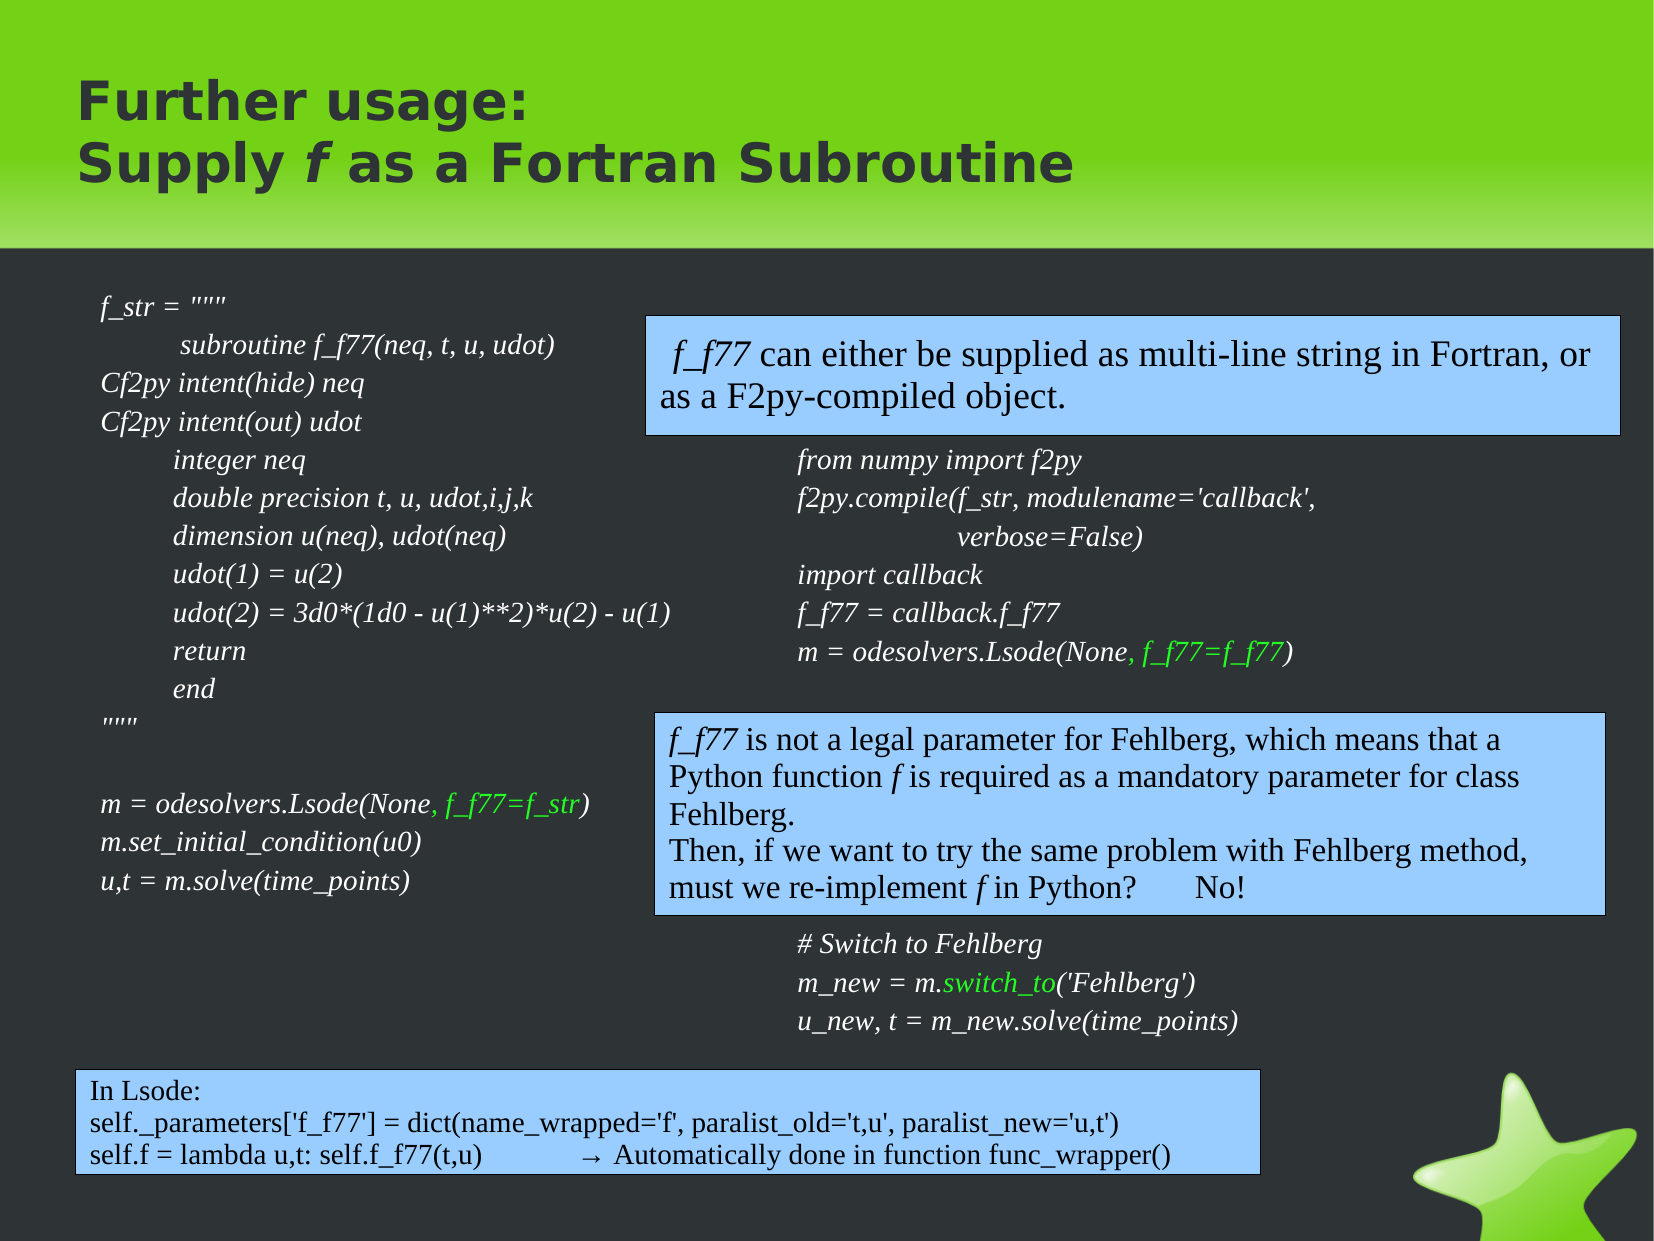

# Further usage: Supply f as a Fortran Subroutine
f_str = """
 subroutine f_f77(neq, t, u, udot)
Cf2py intent(hide) neq
Cf2py intent(out) udot
 integer neq
 double precision t, u, udot,i,j,k
 dimension u(neq), udot(neq)
 udot(1) = u(2)
 udot(2) = 3d0*(1d0 - u(1)**2)*u(2) - u(1)
 return
 end
"""
m = odesolvers.Lsode(None, f_f77=f_str)
m.set_initial_condition(u0)
u,t = m.solve(time_points)
f_f77 can either be supplied as multi-line string in Fortran, or as a F2py-compiled object.
from numpy import f2py
f2py.compile(f_str, modulename='callback',
 verbose=False)
import callback
f_f77 = callback.f_f77
m = odesolvers.Lsode(None, f_f77=f_f77)
f_f77 is not a legal parameter for Fehlberg, which means that a Python function f is required as a mandatory parameter for class Fehlberg.
Then, if we want to try the same problem with Fehlberg method, must we re-implement f in Python? No!
# Switch to Fehlberg
m_new = m.switch_to('Fehlberg')
u_new, t = m_new.solve(time_points)
In Lsode:
self._parameters['f_f77'] = dict(name_wrapped='f', paralist_old='t,u', paralist_new='u,t')
self.f = lambda u,t: self.f_f77(t,u) → Automatically done in function func_wrapper()